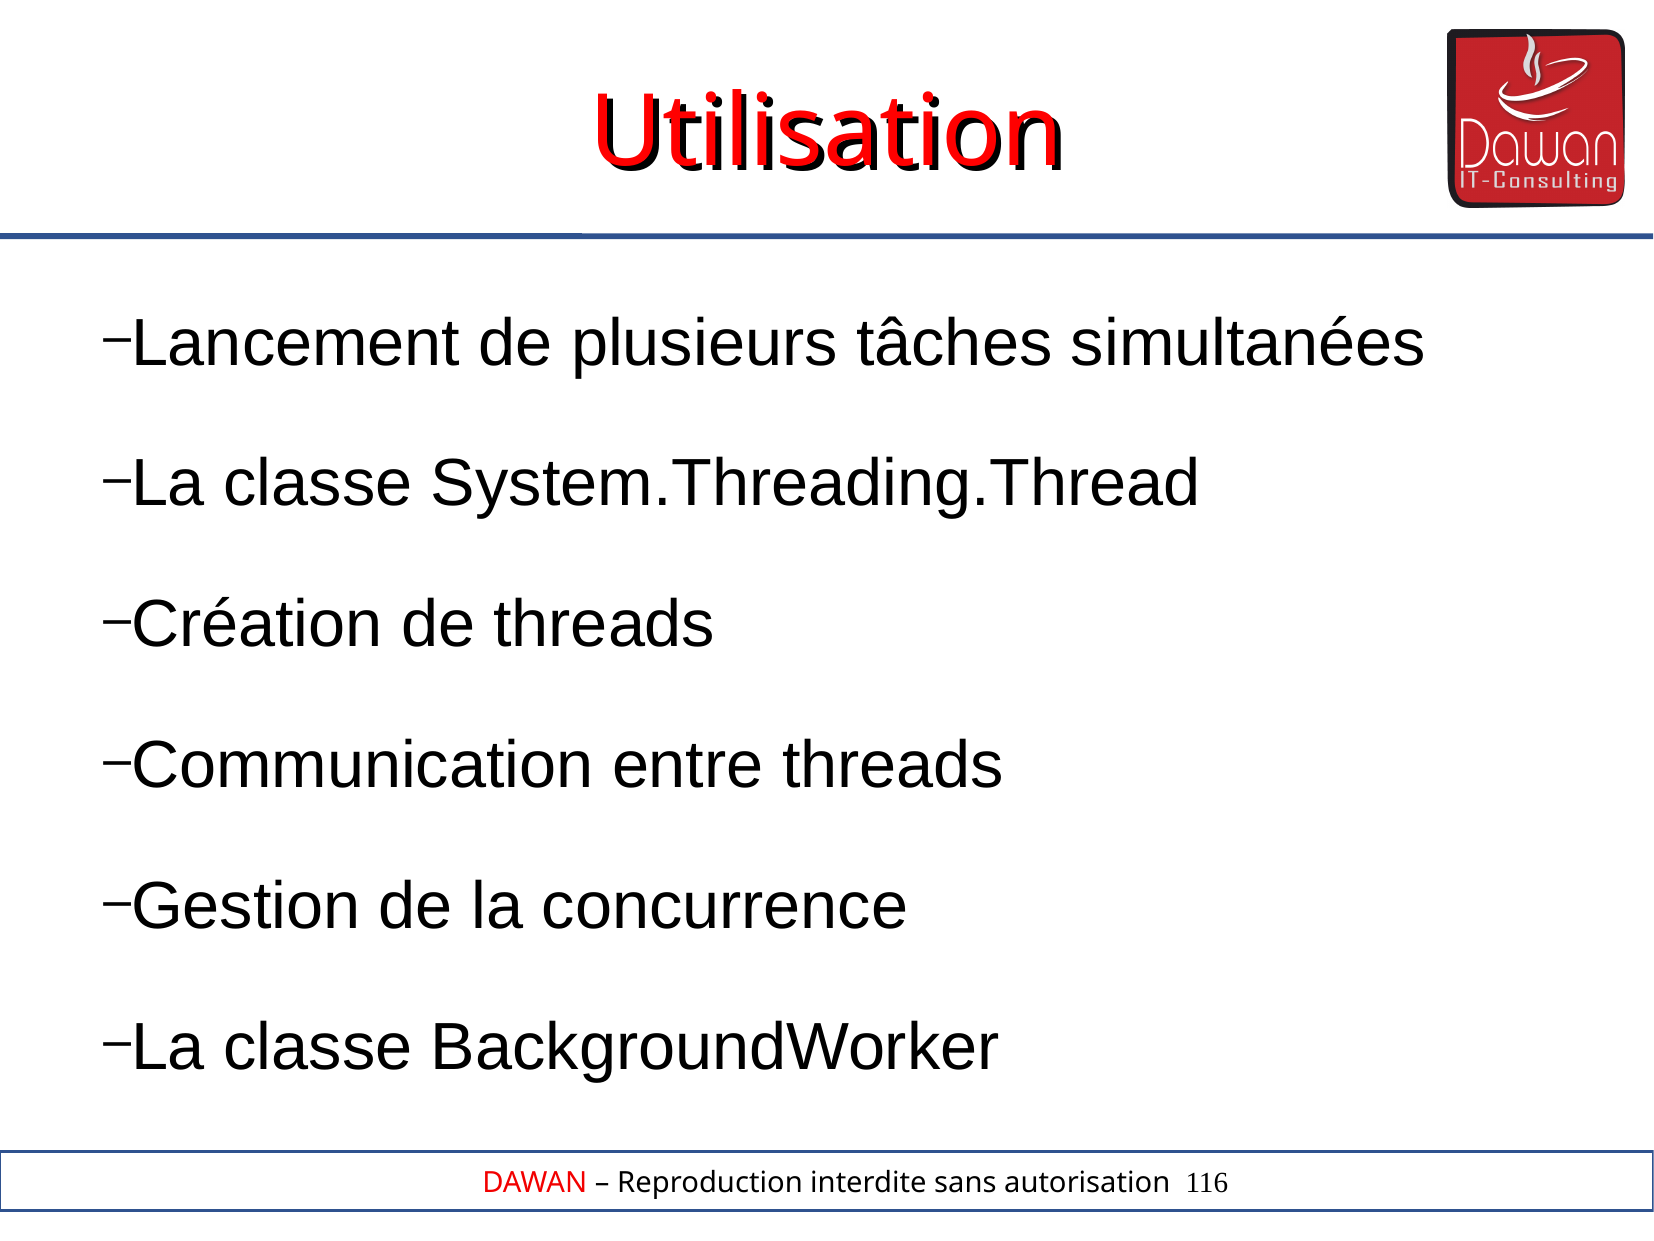

Utilisation
Lancement de plusieurs tâches simultanées
La classe System.Threading.Thread
Création de threads
Communication entre threads
Gestion de la concurrence
La classe BackgroundWorker